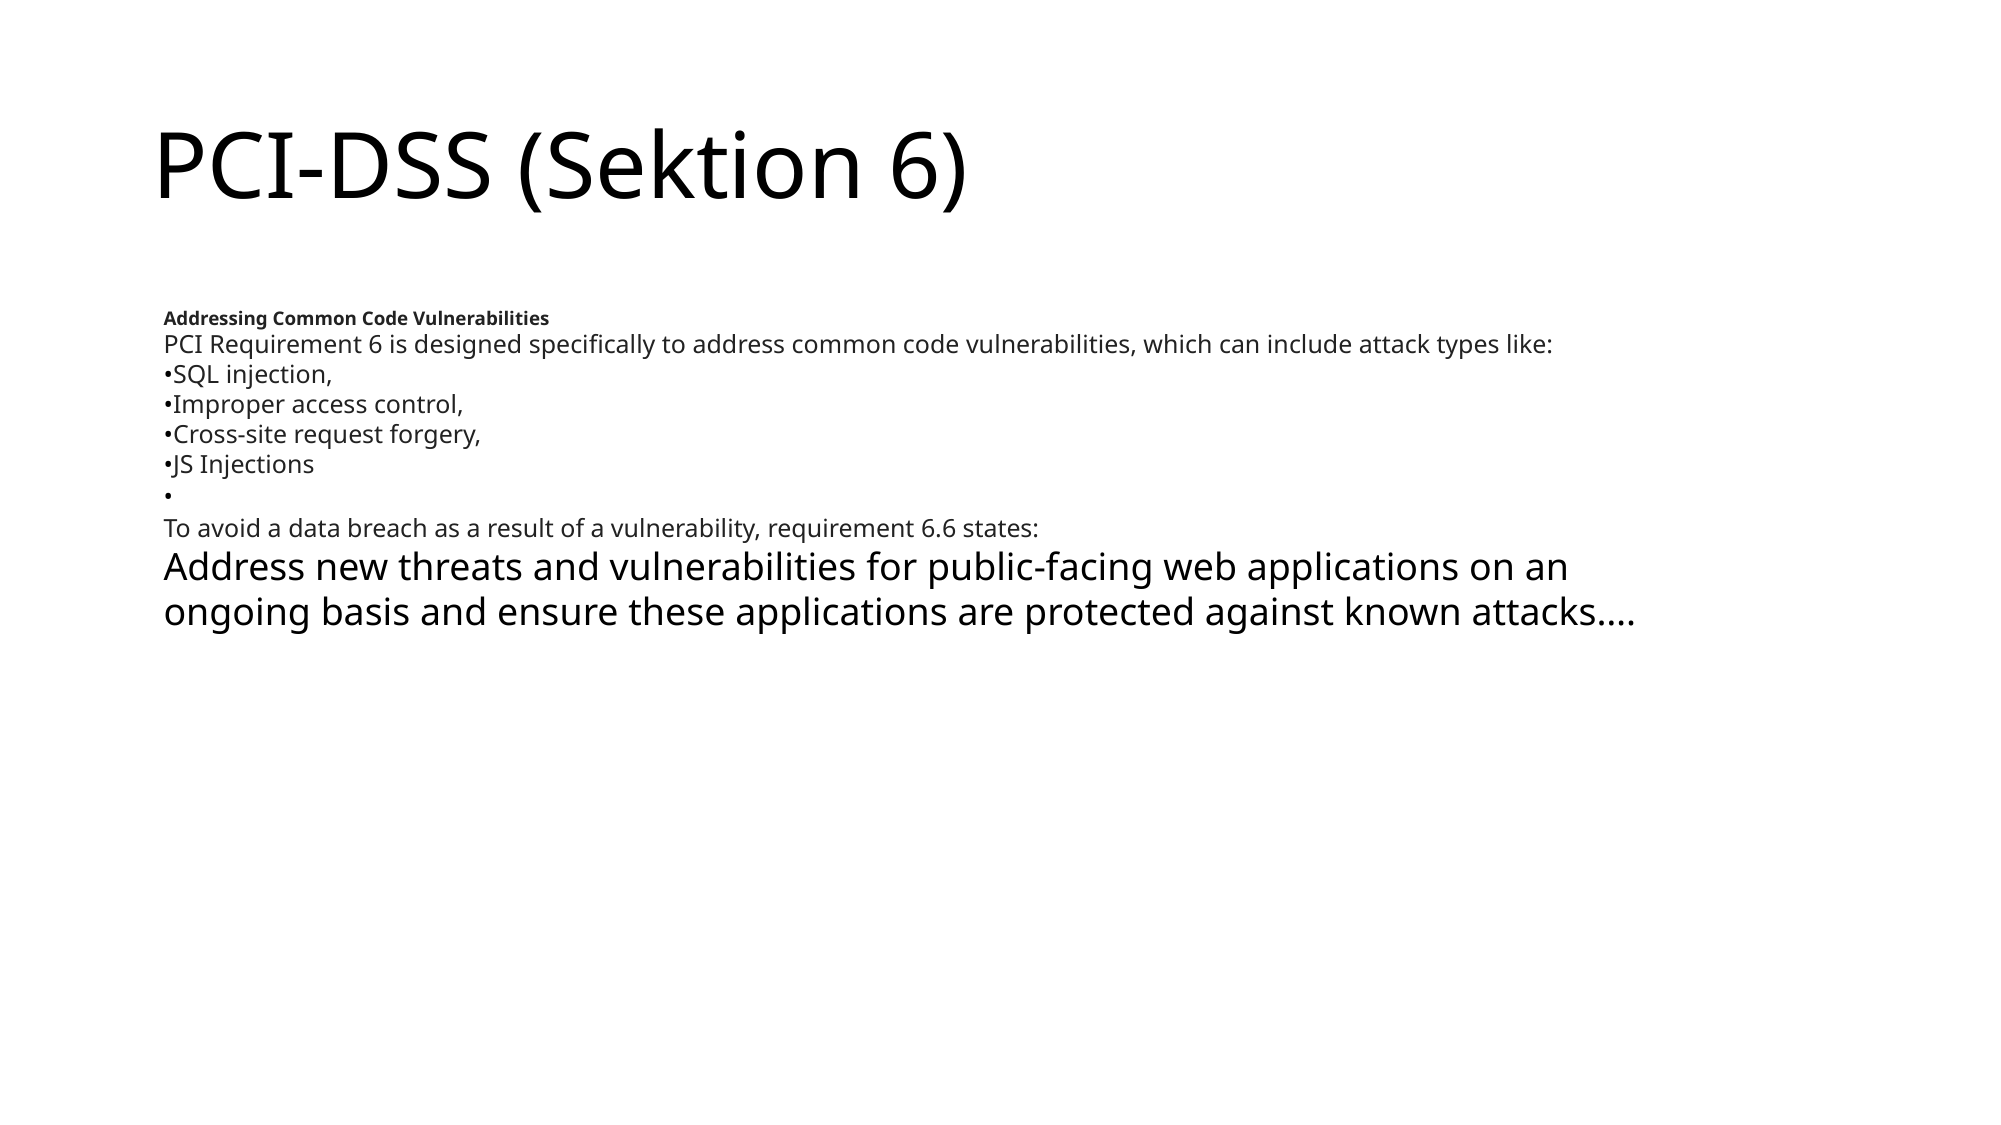

# PCI-DSS (Sektion 6)
Addressing Common Code Vulnerabilities
PCI Requirement 6 is designed specifically to address common code vulnerabilities, which can include attack types like:
SQL injection,
Improper access control,
Cross-site request forgery,
JS Injections
To avoid a data breach as a result of a vulnerability, requirement 6.6 states:
Address new threats and vulnerabilities for public-facing web applications on an
ongoing basis and ensure these applications are protected against known attacks….